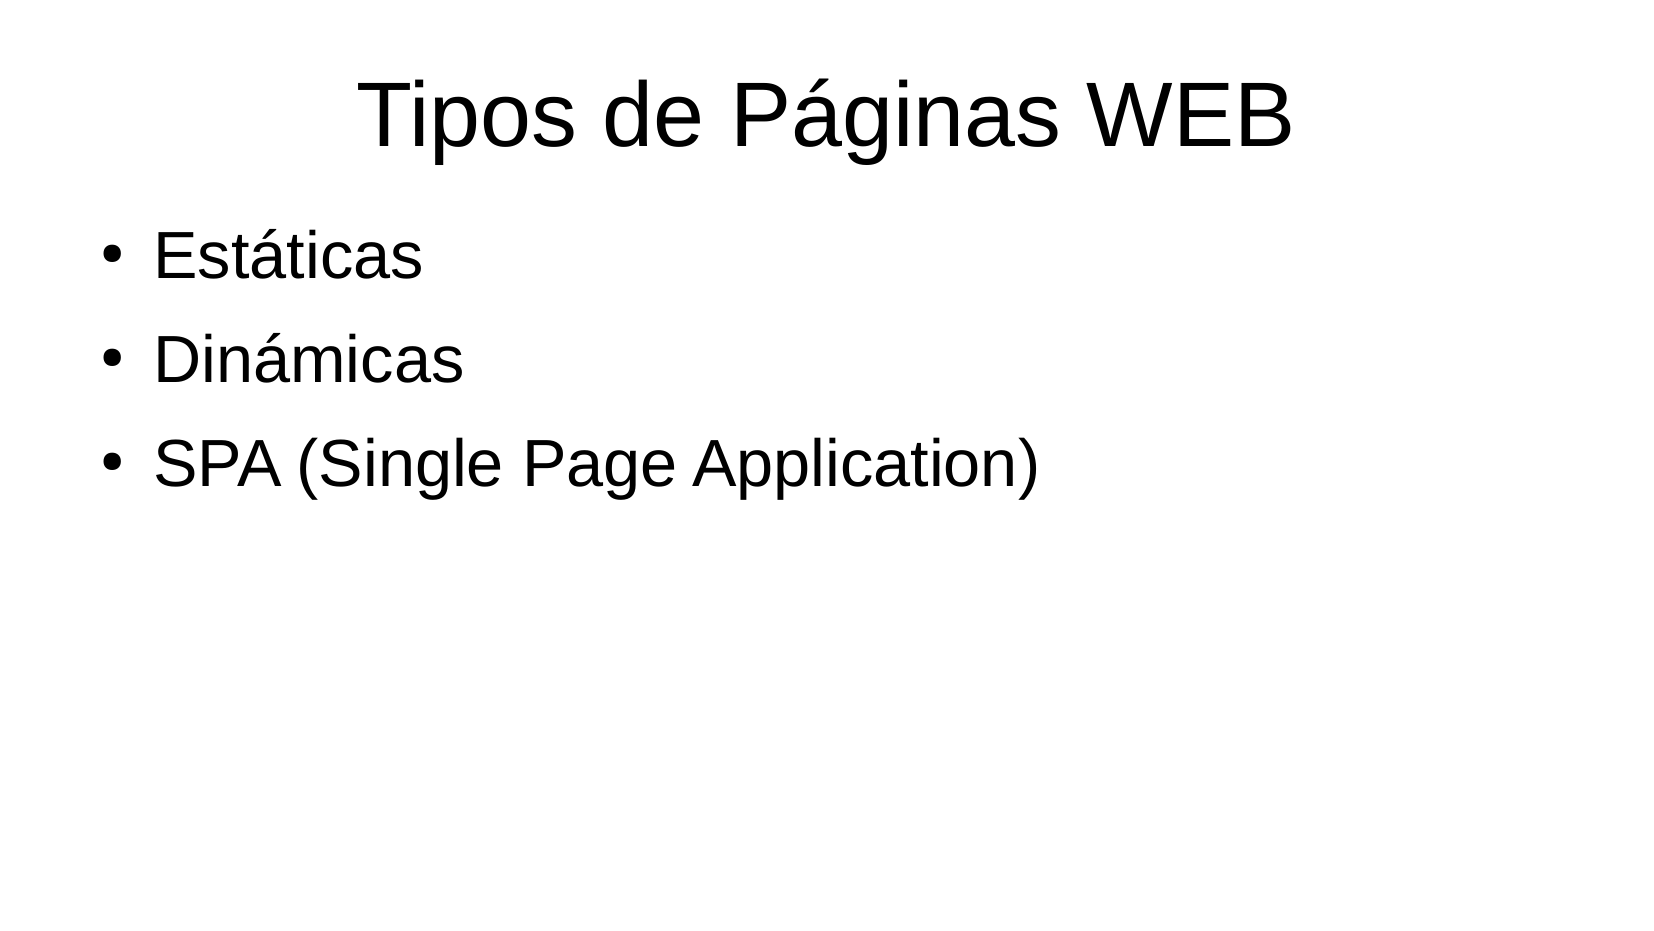

# Tipos de Páginas WEB
Estáticas
Dinámicas
SPA (Single Page Application)